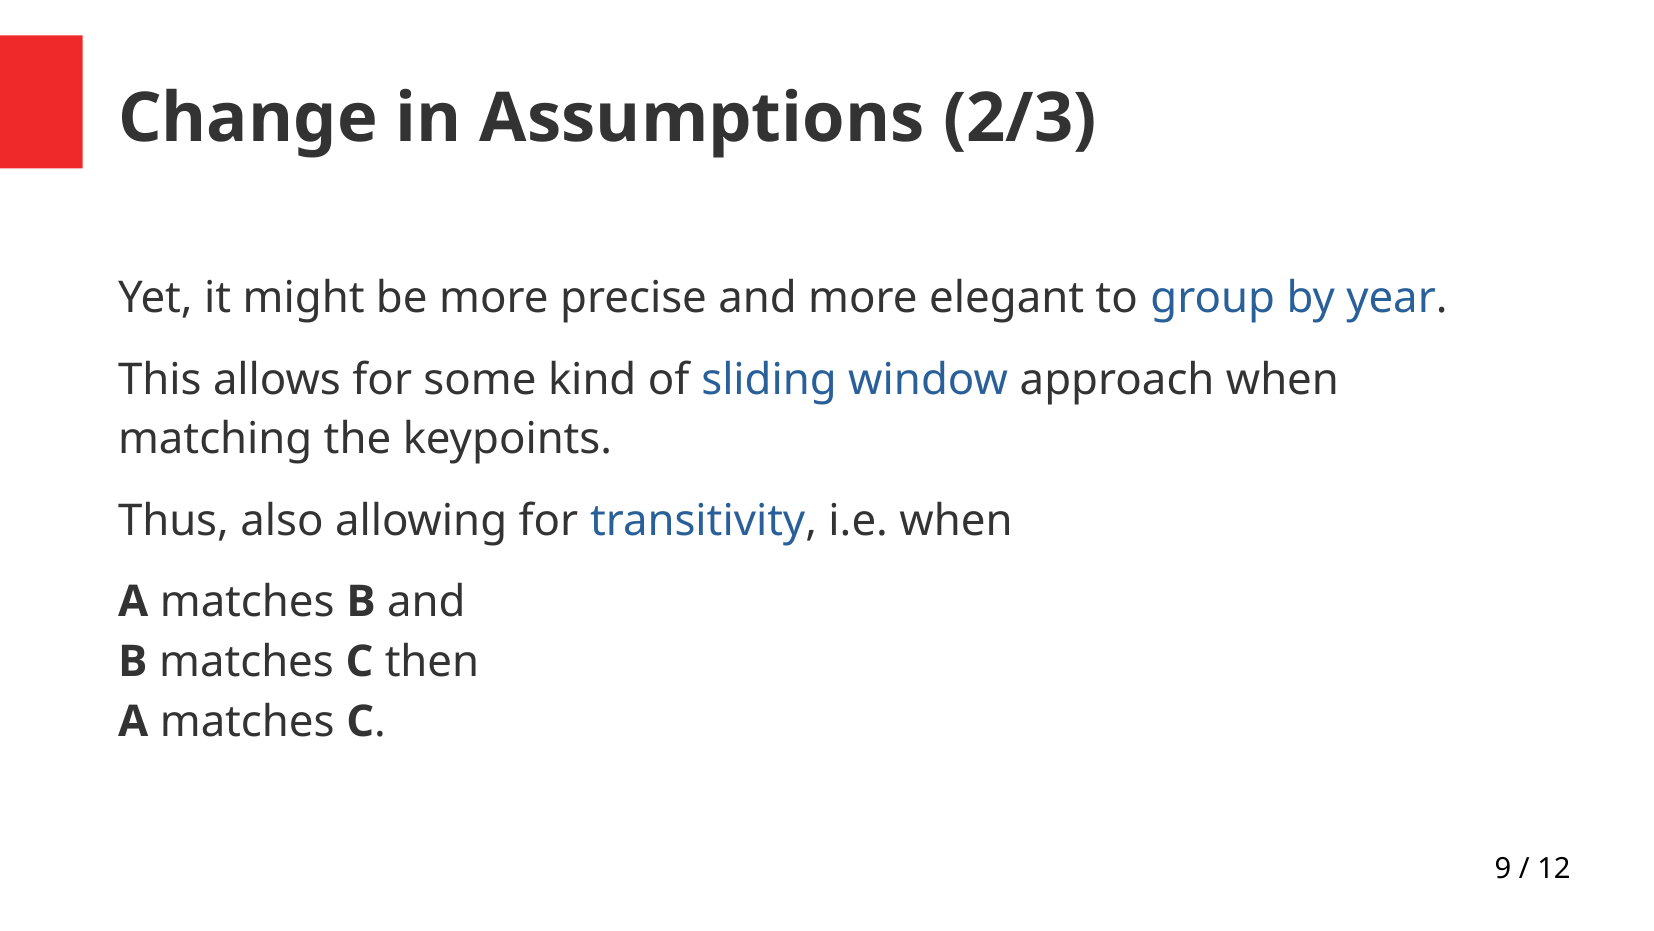

# Change in Assumptions (2/3)
Yet, it might be more precise and more elegant to group by year.
This allows for some kind of sliding window approach when matching the keypoints.
Thus, also allowing for transitivity, i.e. when
A matches B and
B matches C then
A matches C.
9